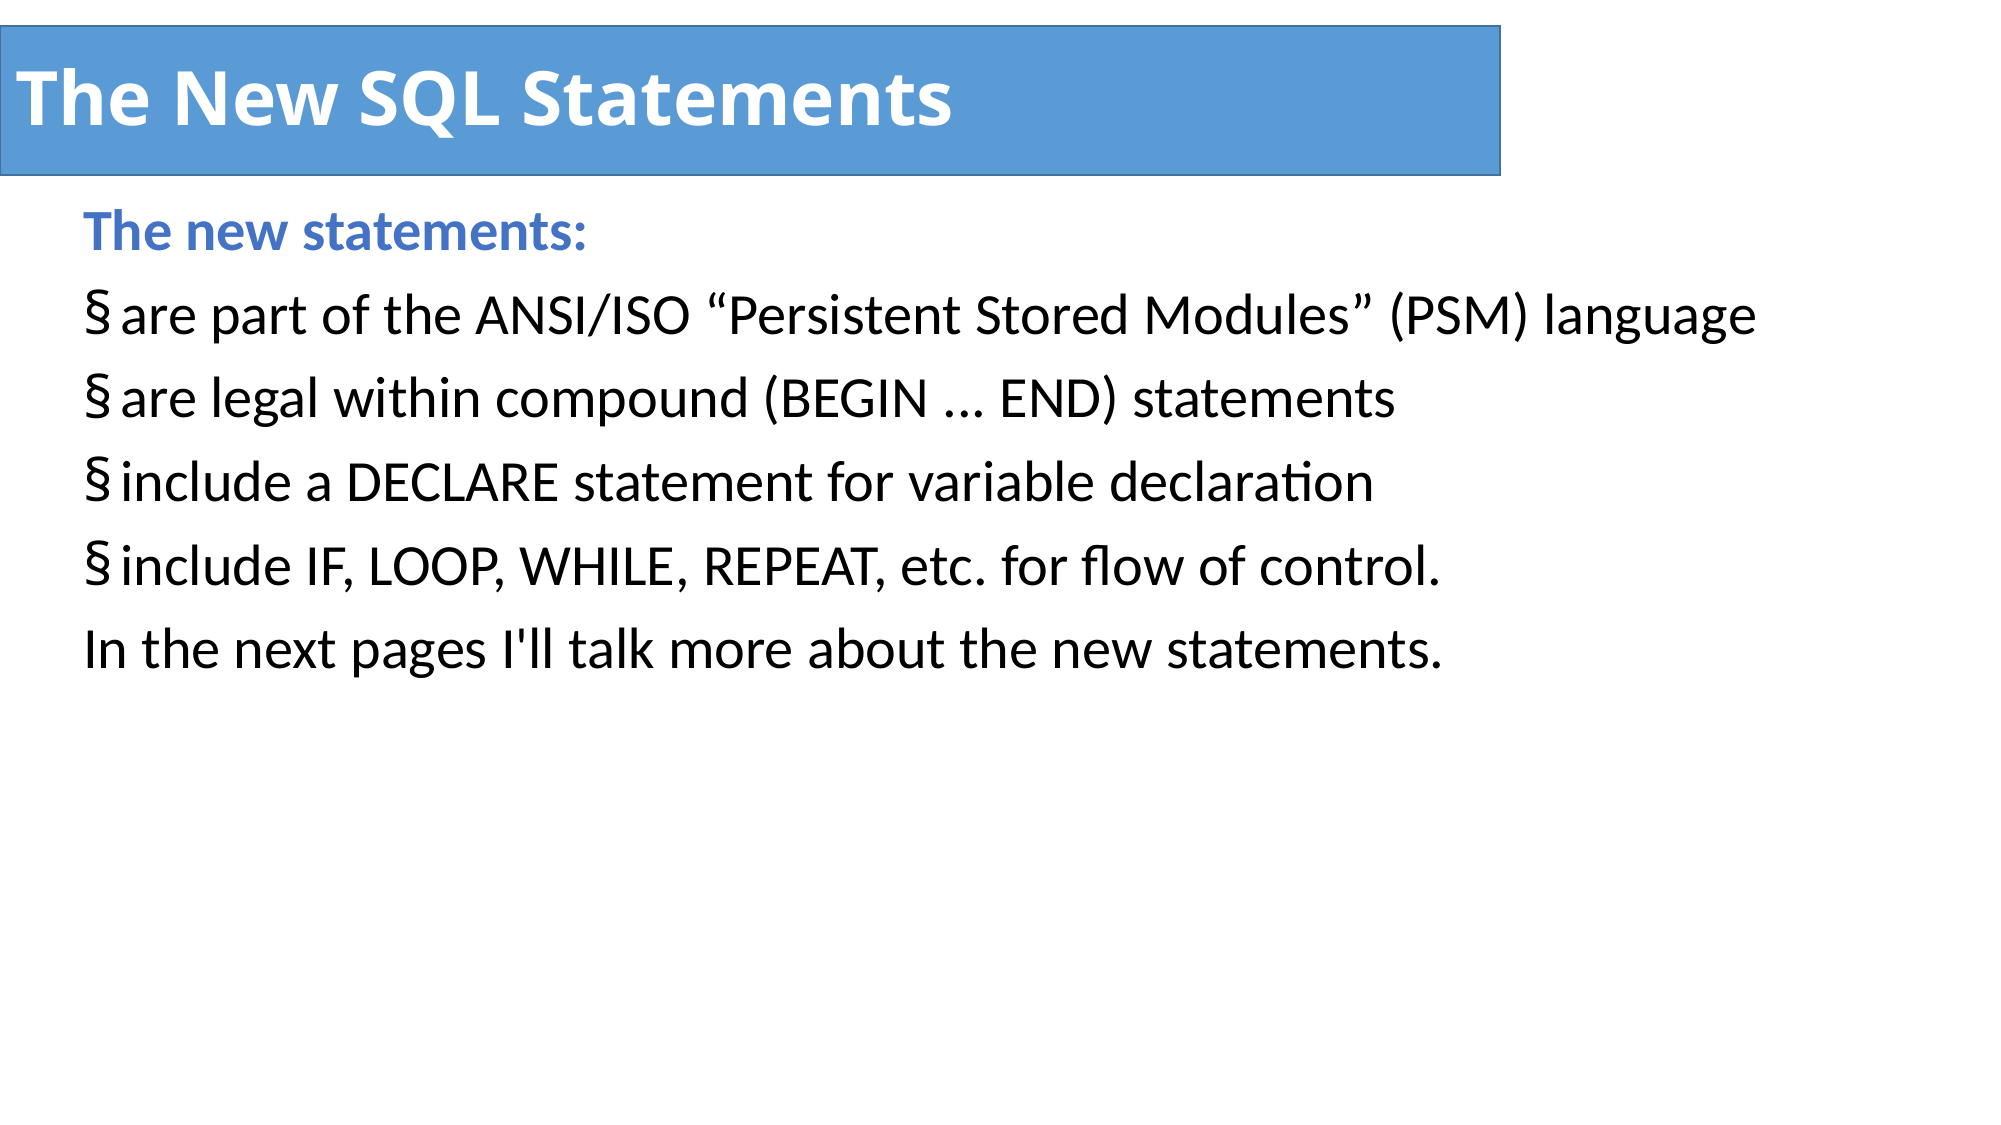

# The New SQL Statements
The new statements:
are part of the ANSI/ISO “Persistent Stored Modules” (PSM) language
are legal within compound (BEGIN ... END) statements
include a DECLARE statement for variable declaration
include IF, LOOP, WHILE, REPEAT, etc. for flow of control.
In the next pages I'll talk more about the new statements.